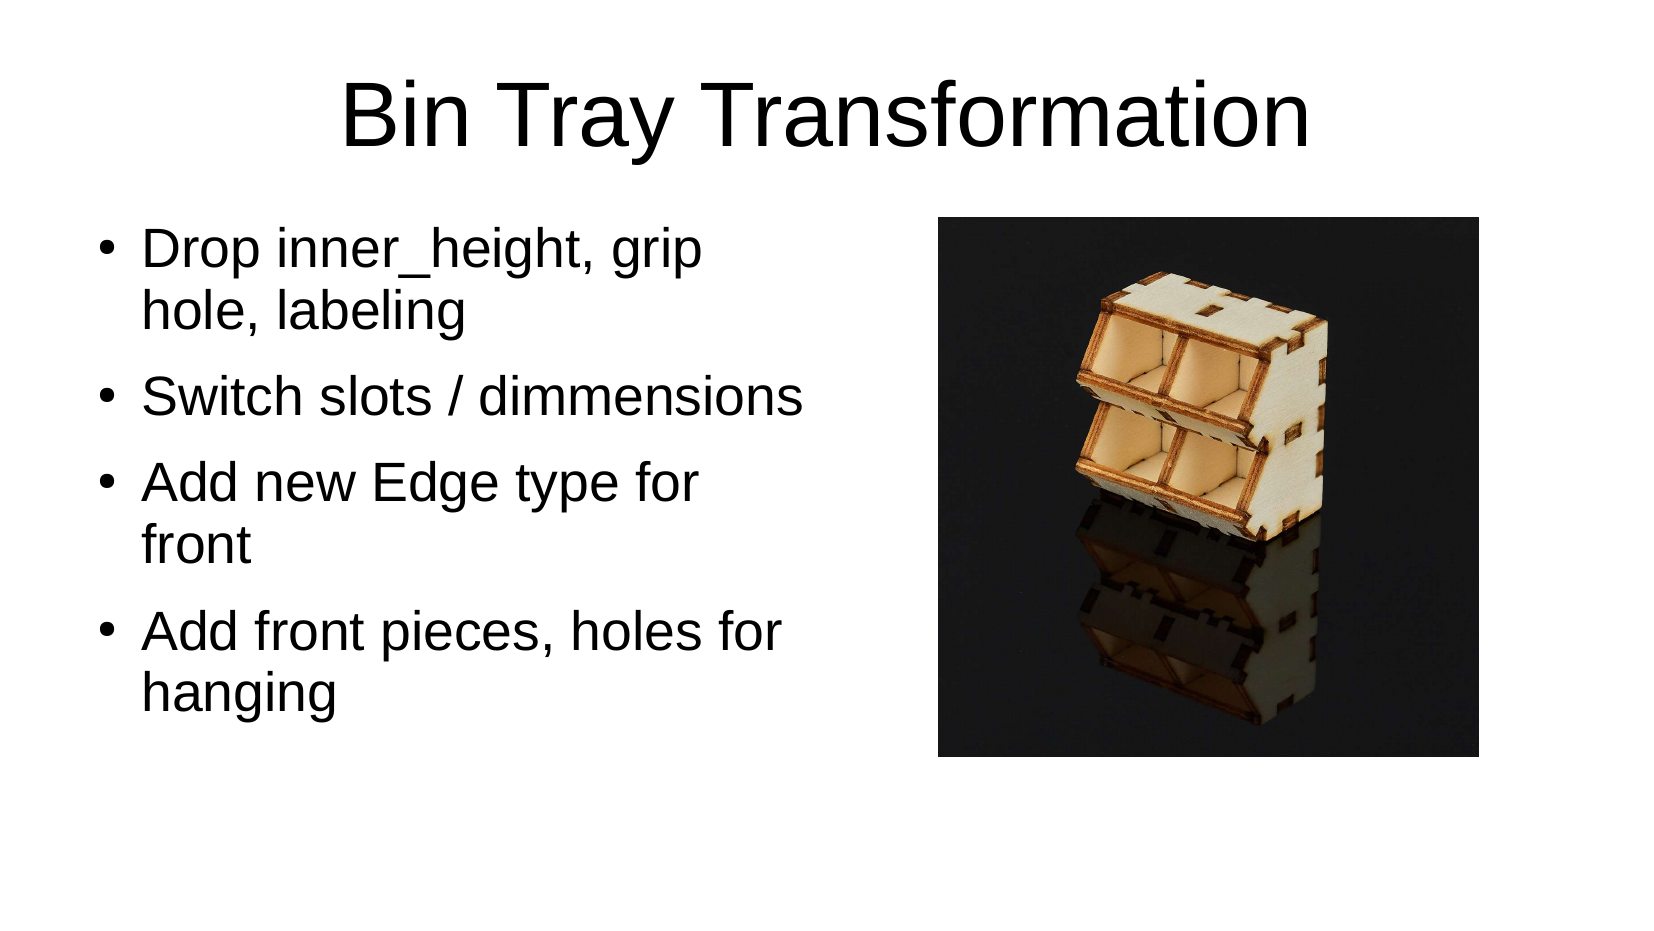

# Bin Tray Transformation
Drop inner_height, grip hole, labeling
Switch slots / dimmensions
Add new Edge type for front
Add front pieces, holes for hanging